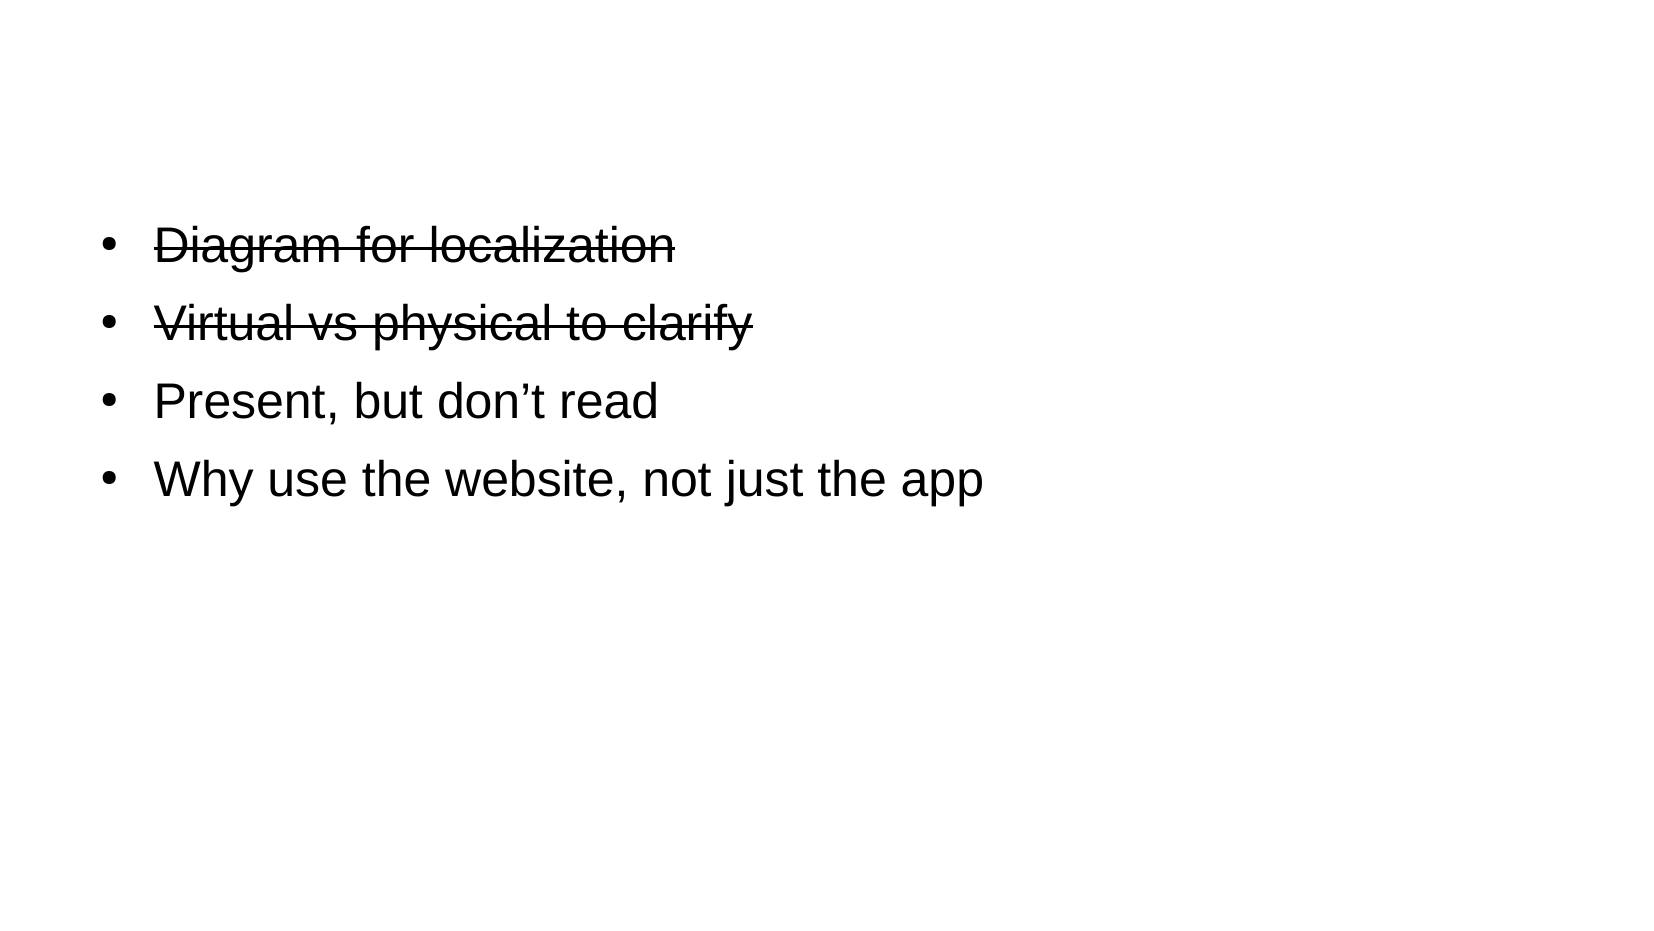

#
Diagram for localization
Virtual vs physical to clarify
Present, but don’t read
Why use the website, not just the app